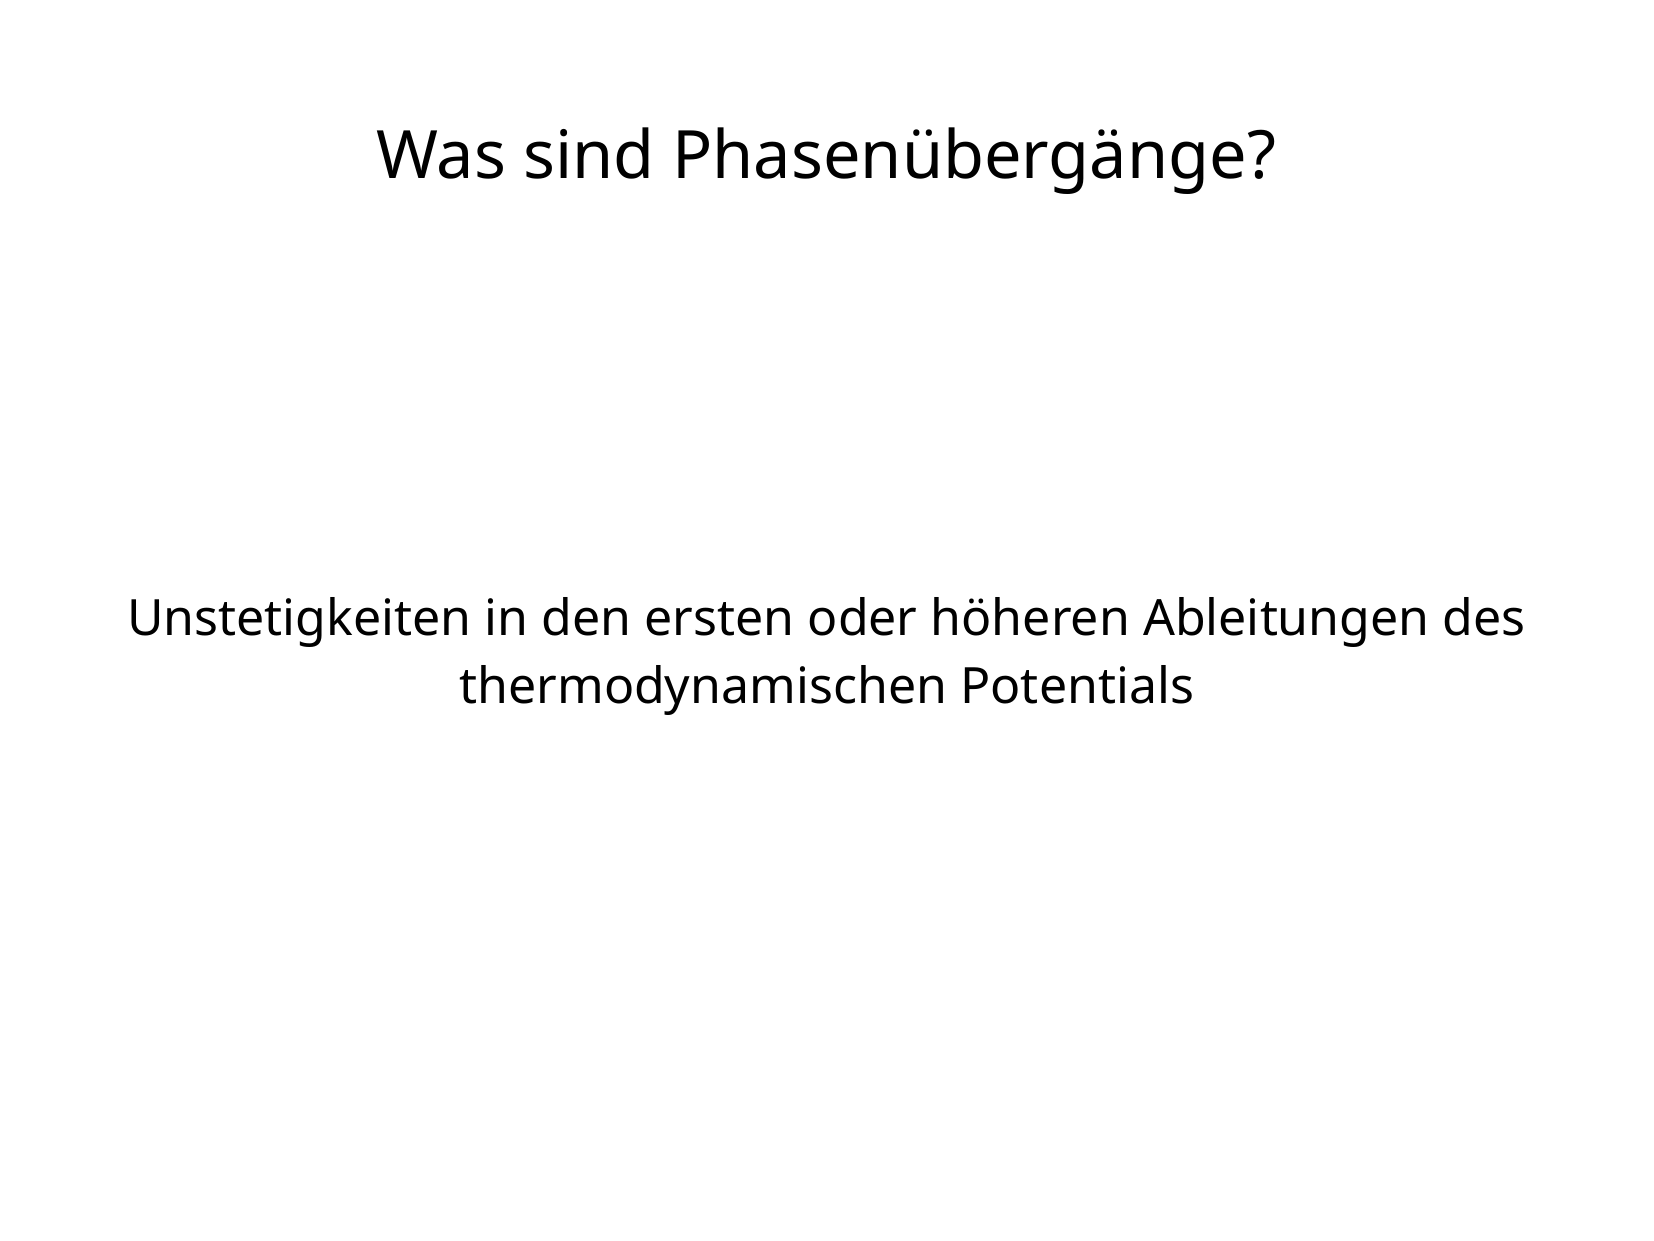

# Was sind Phasenübergänge?
Unstetigkeiten in den ersten oder höheren Ableitungen des thermodynamischen Potentials